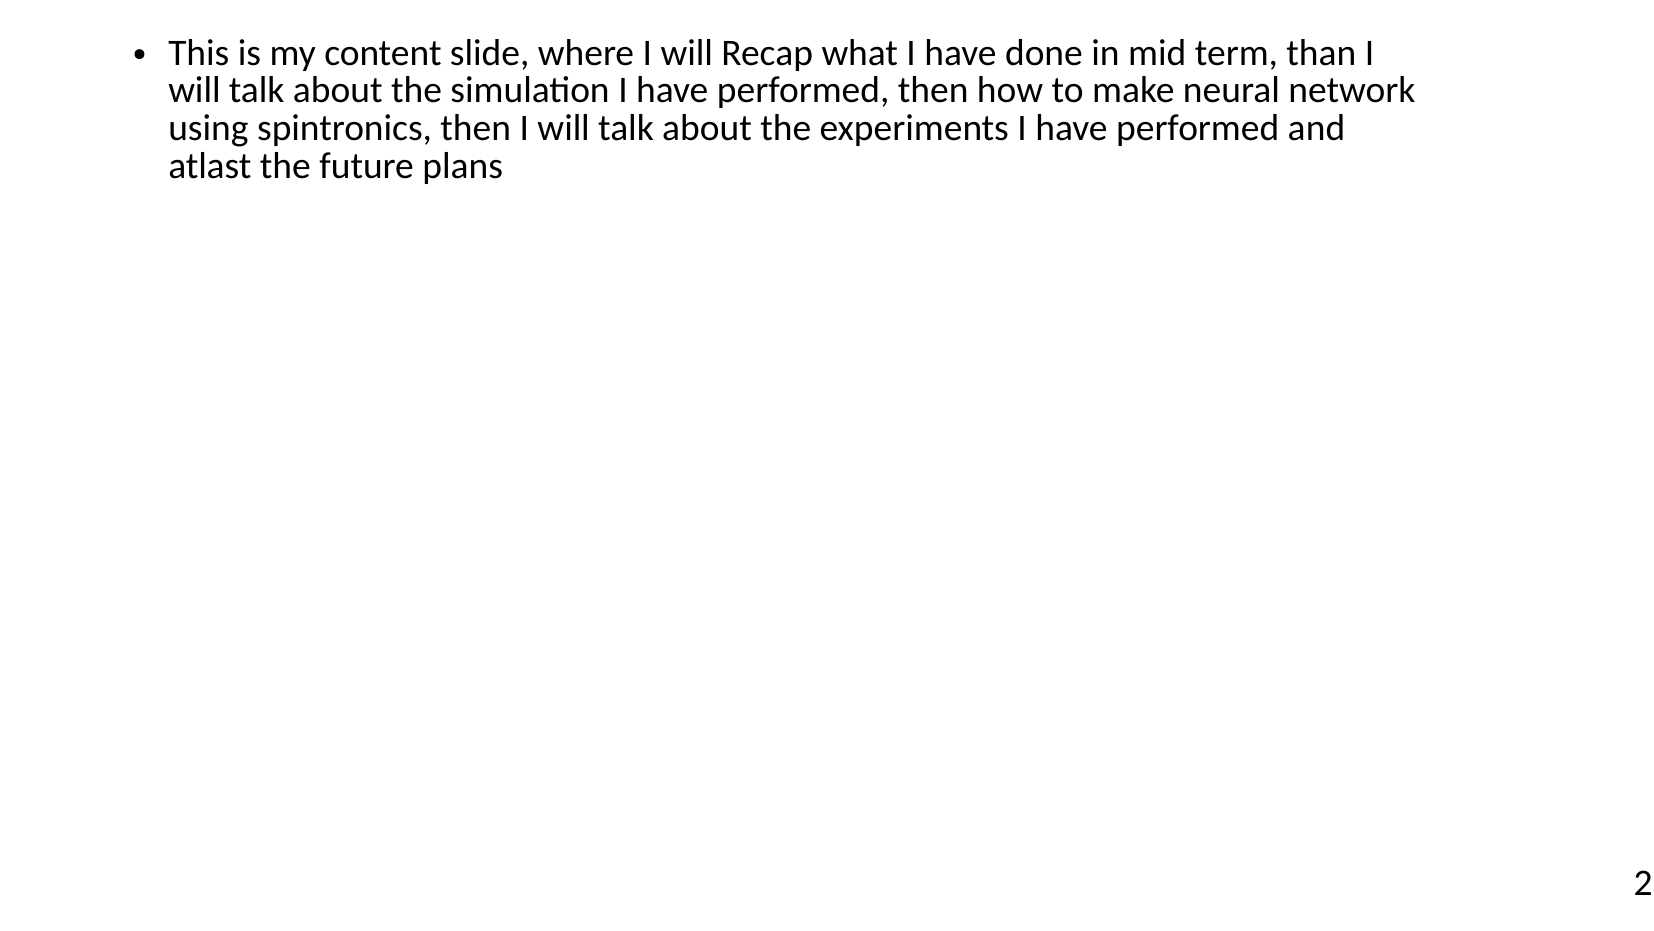

This is my content slide, where I will Recap what I have done in mid term, than I will talk about the simulation I have performed, then how to make neural network using spintronics, then I will talk about the experiments I have performed and atlast the future plans